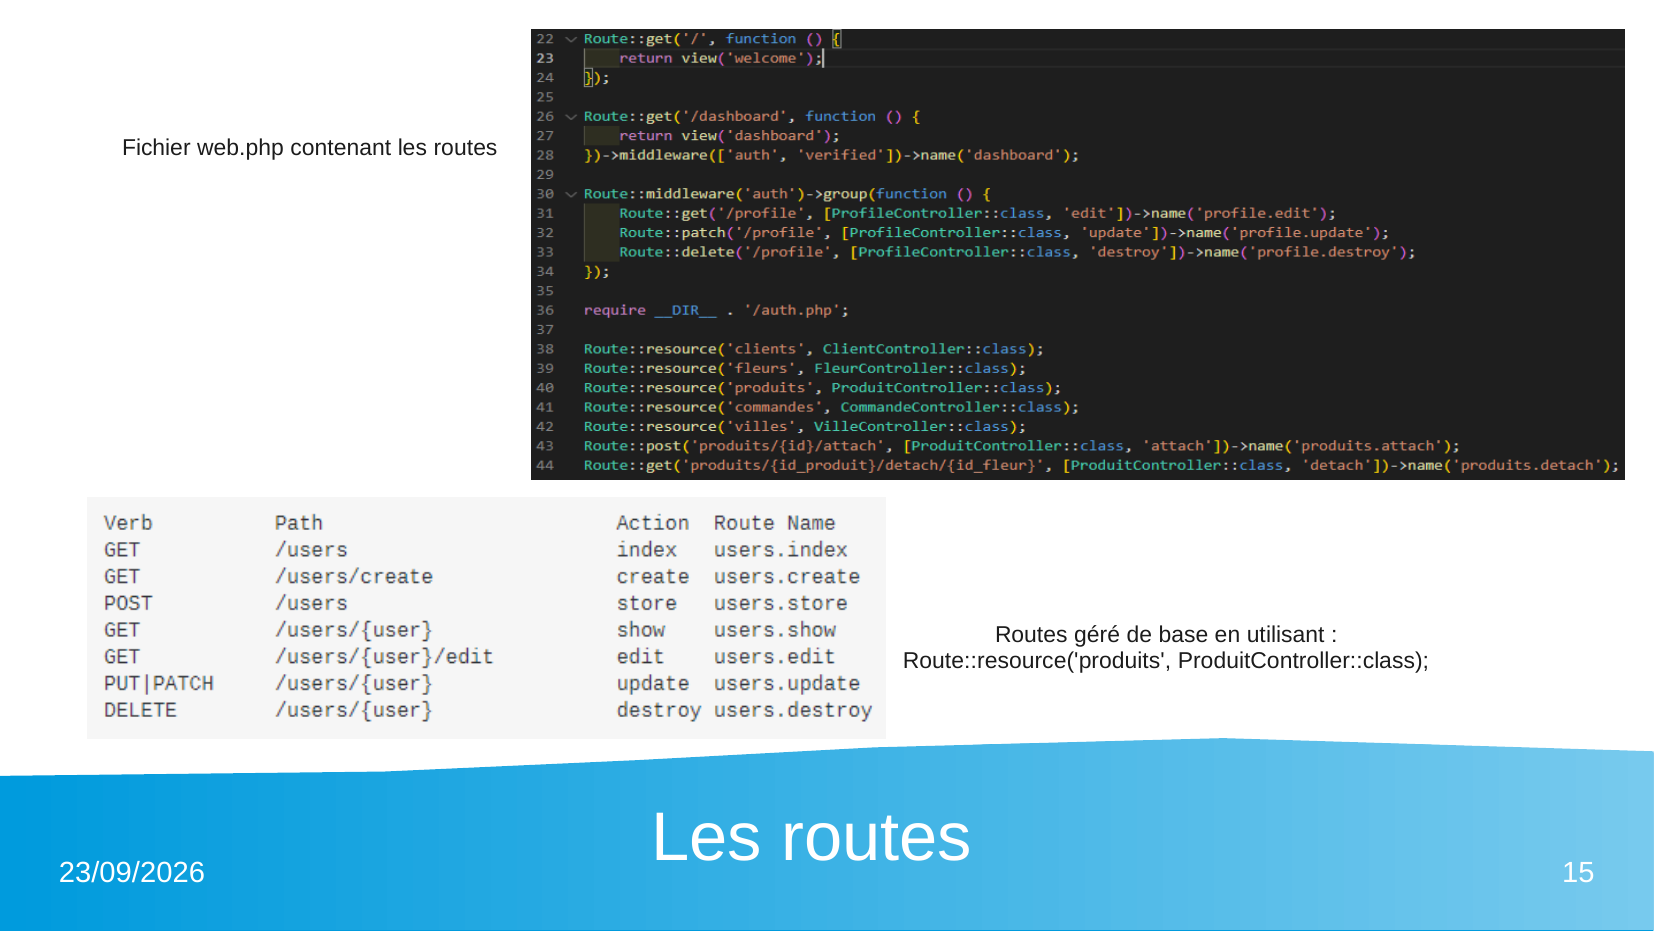

Fichier web.php contenant les routes
Routes géré de base en utilisant :
Route::resource('produits', ProduitController::class);
# Les routes